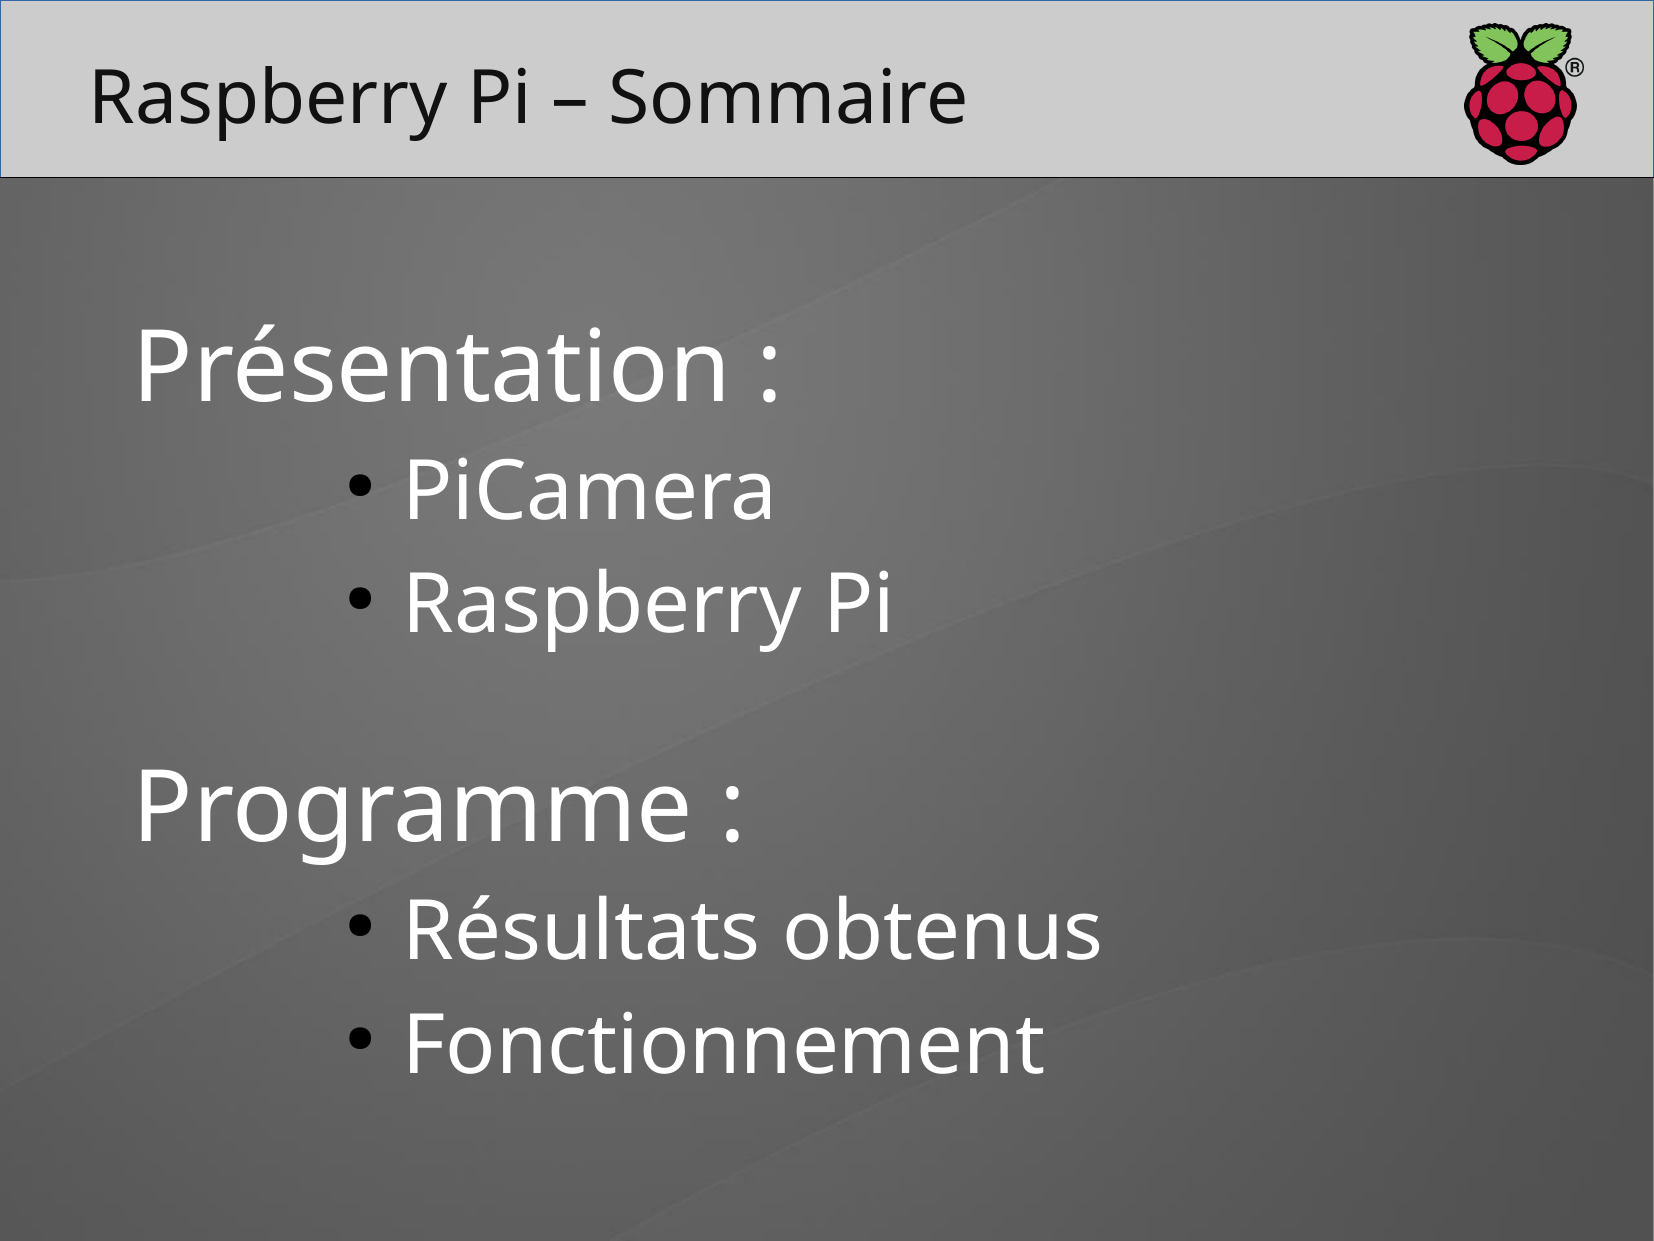

Raspberry Pi – Sommaire
Présentation :
 PiCamera
 Raspberry Pi
Programme :
 Résultats obtenus
 Fonctionnement